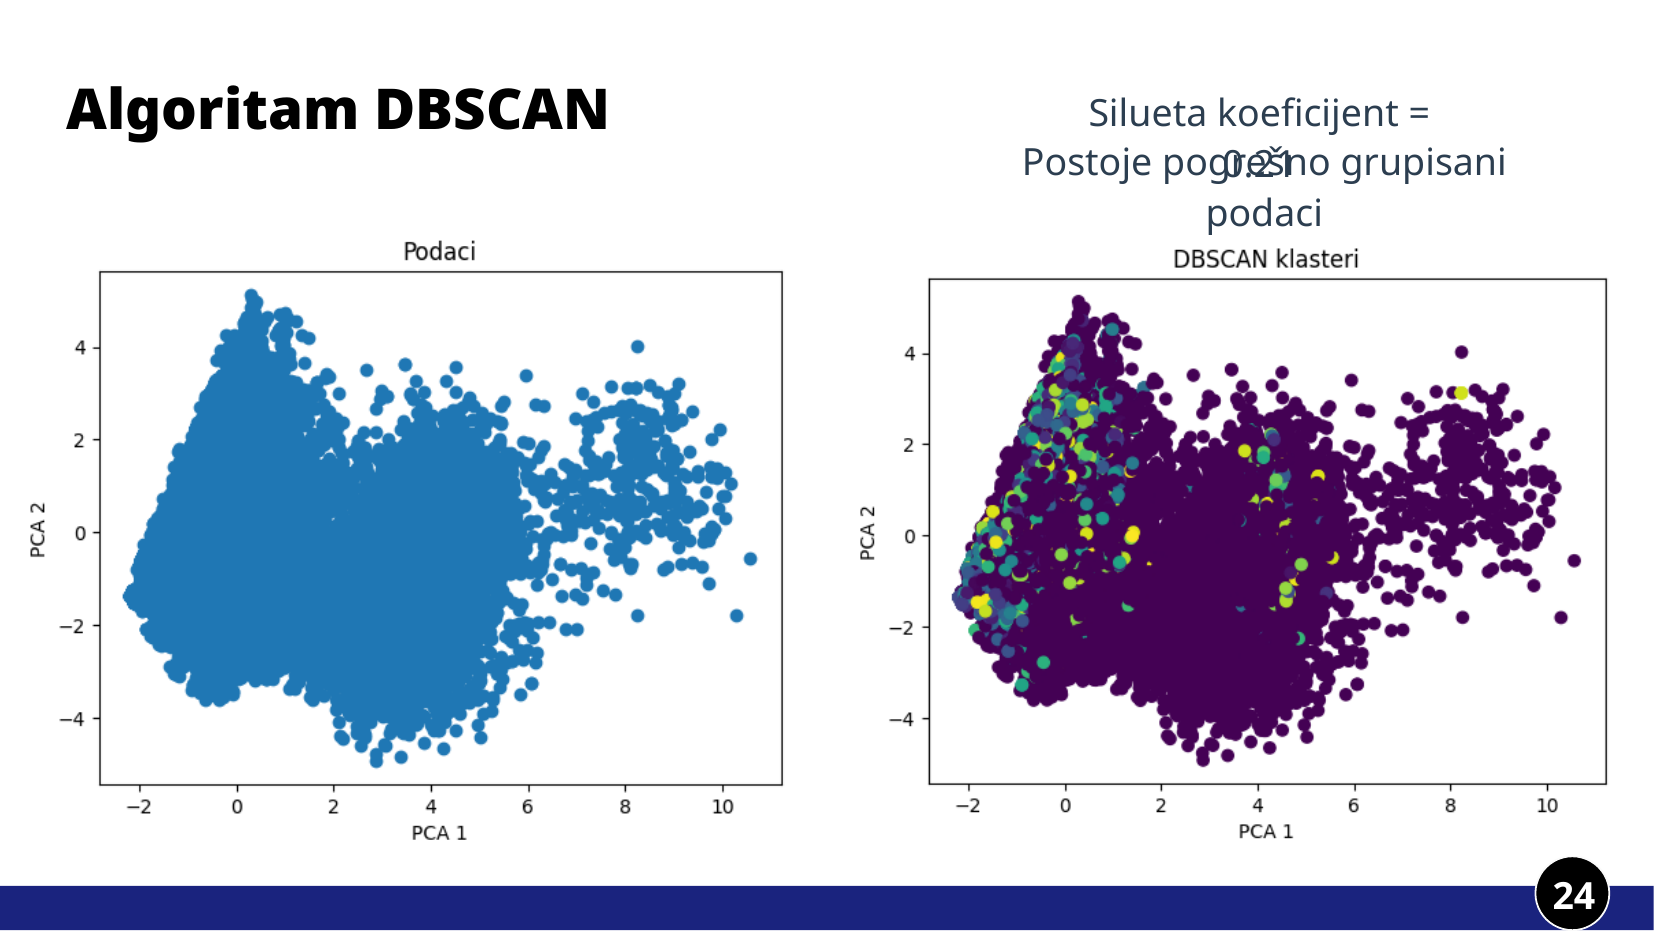

# Algoritam DBSCAN
Silueta koeficijent = 0.21
Postoje pogrešno grupisani podaci